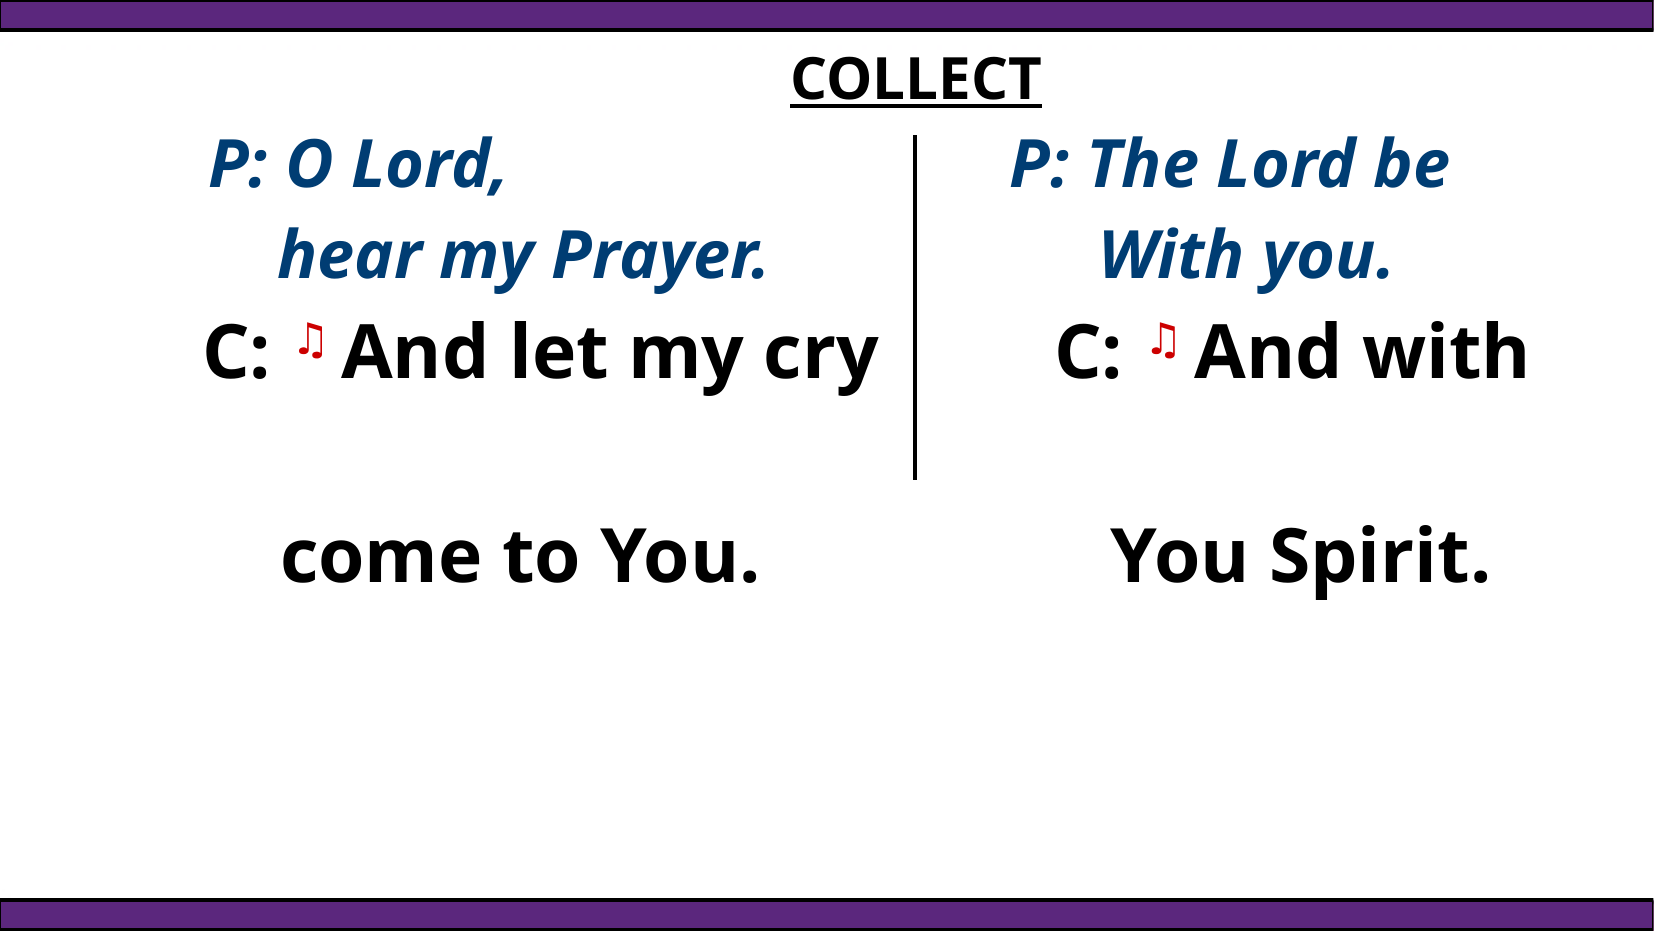

COLLECT
 P: O Lord, P: The Lord be
 hear my Prayer. With you.
 C: ♫ And let my cry C: ♫ And with
 come to You. You Spirit.